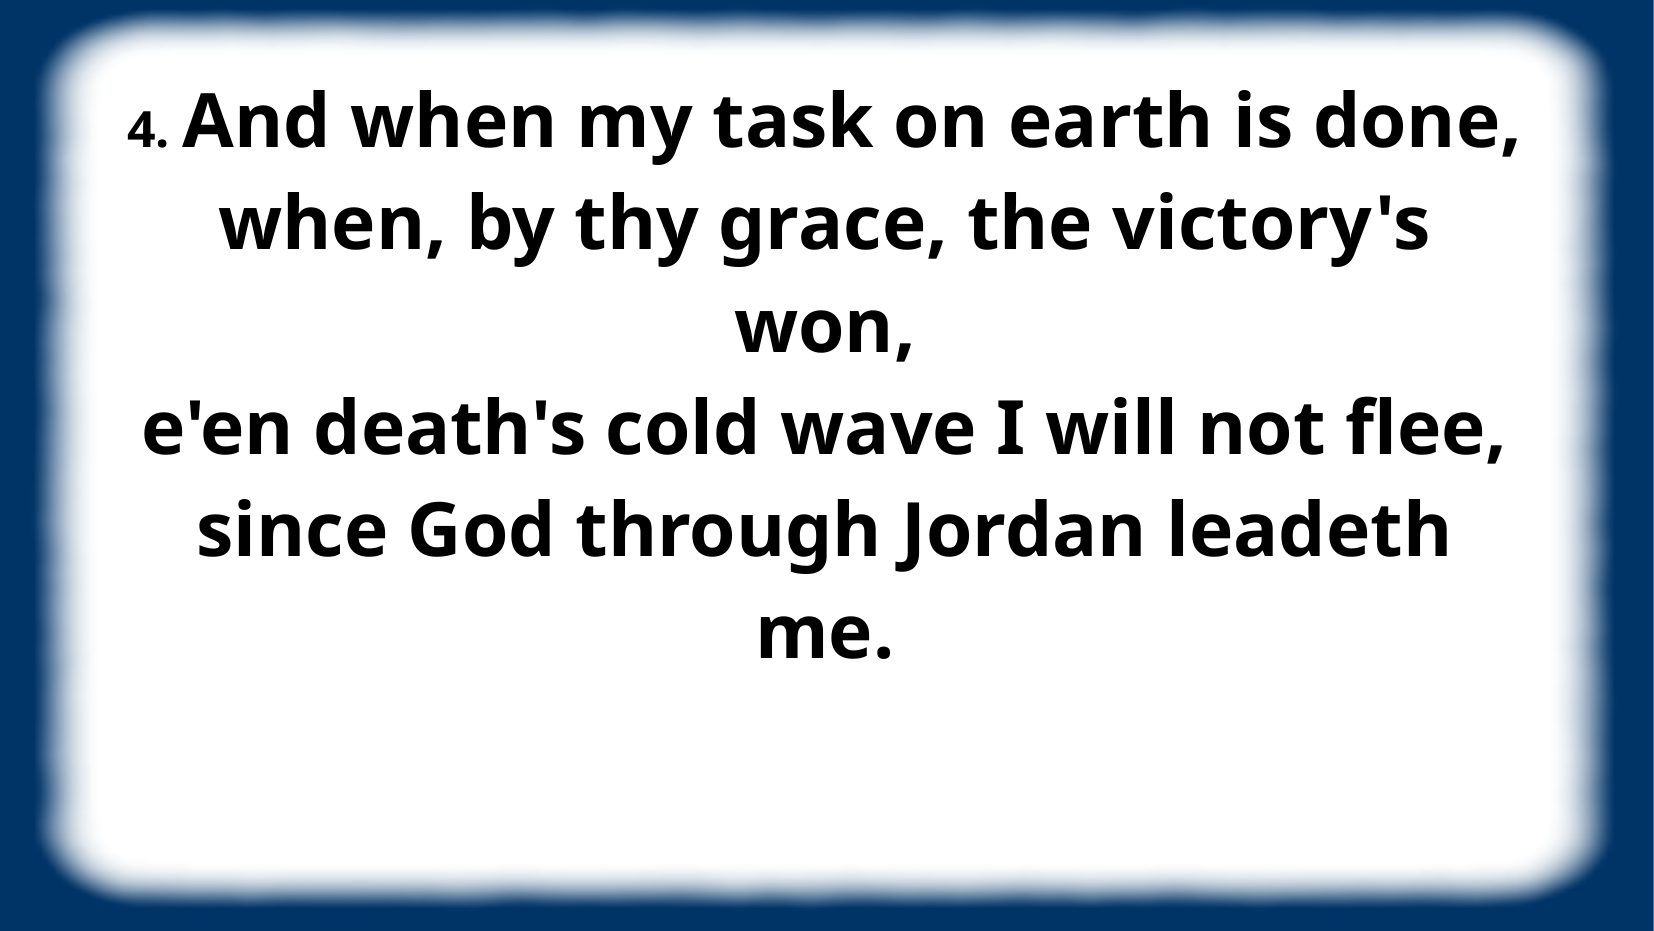

4. And when my task on earth is done,
when, by thy grace, the victory's won,
e'en death's cold wave I will not flee,
since God through Jordan leadeth me.